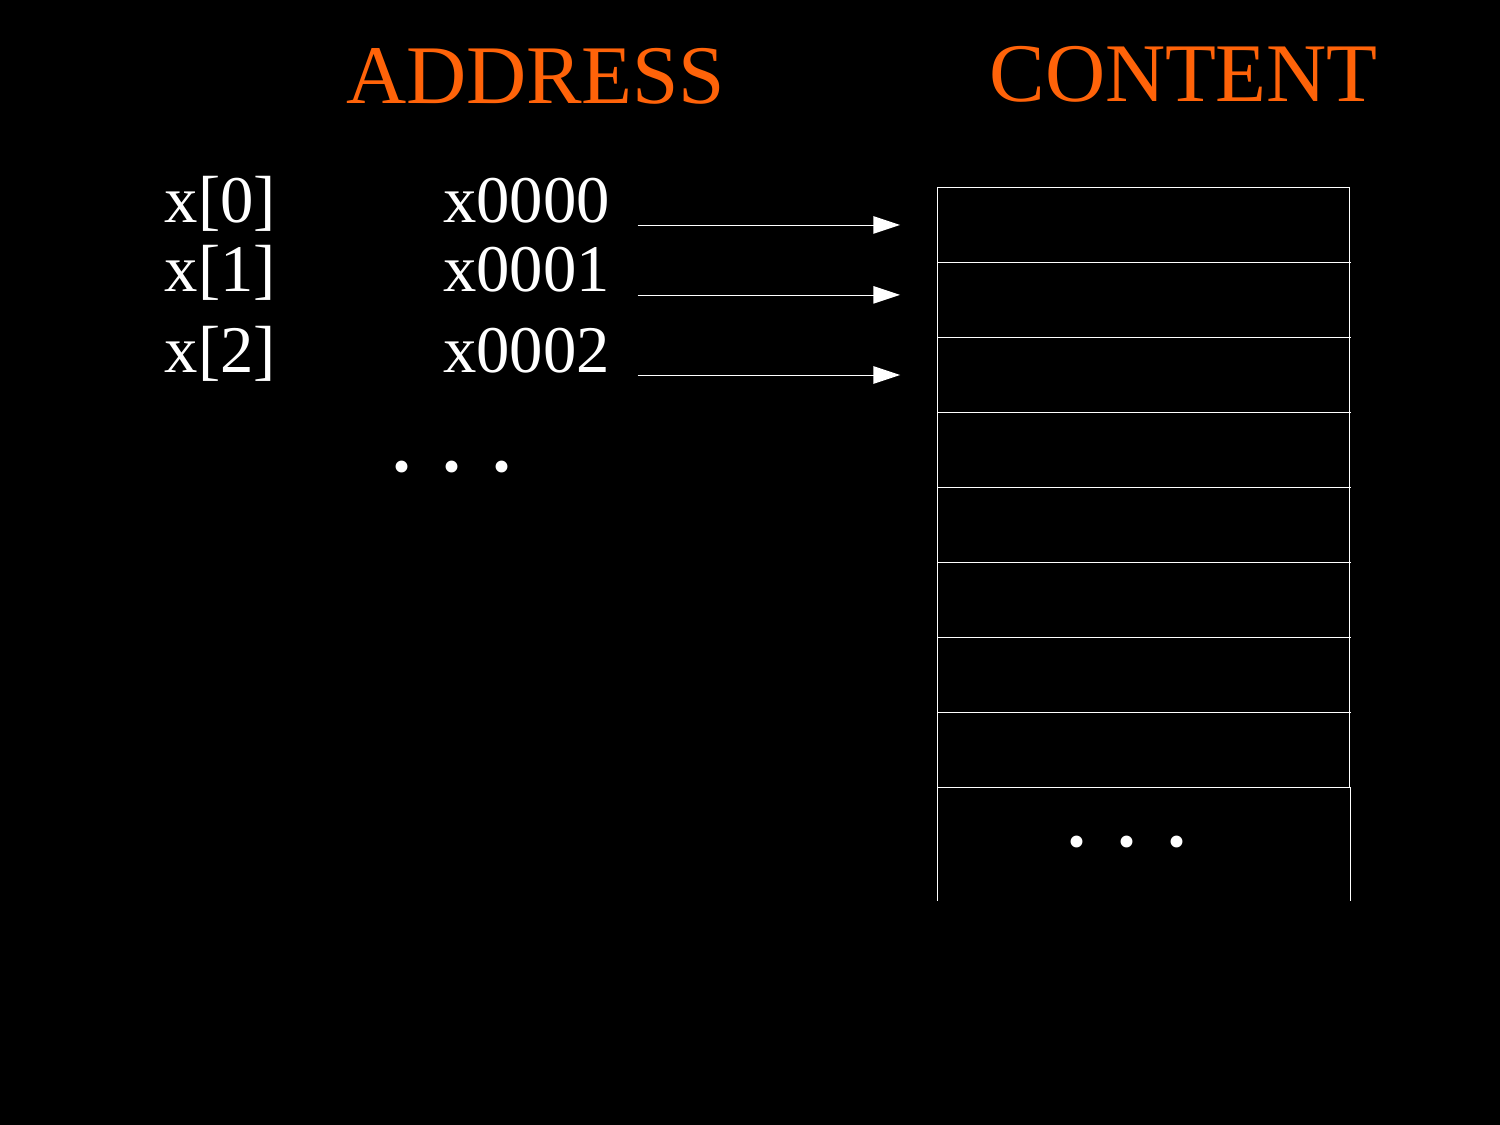

CONTENT
ADDRESS
x[0] x0000
x[1] x0001
x[2] x0002
. . .
. . .